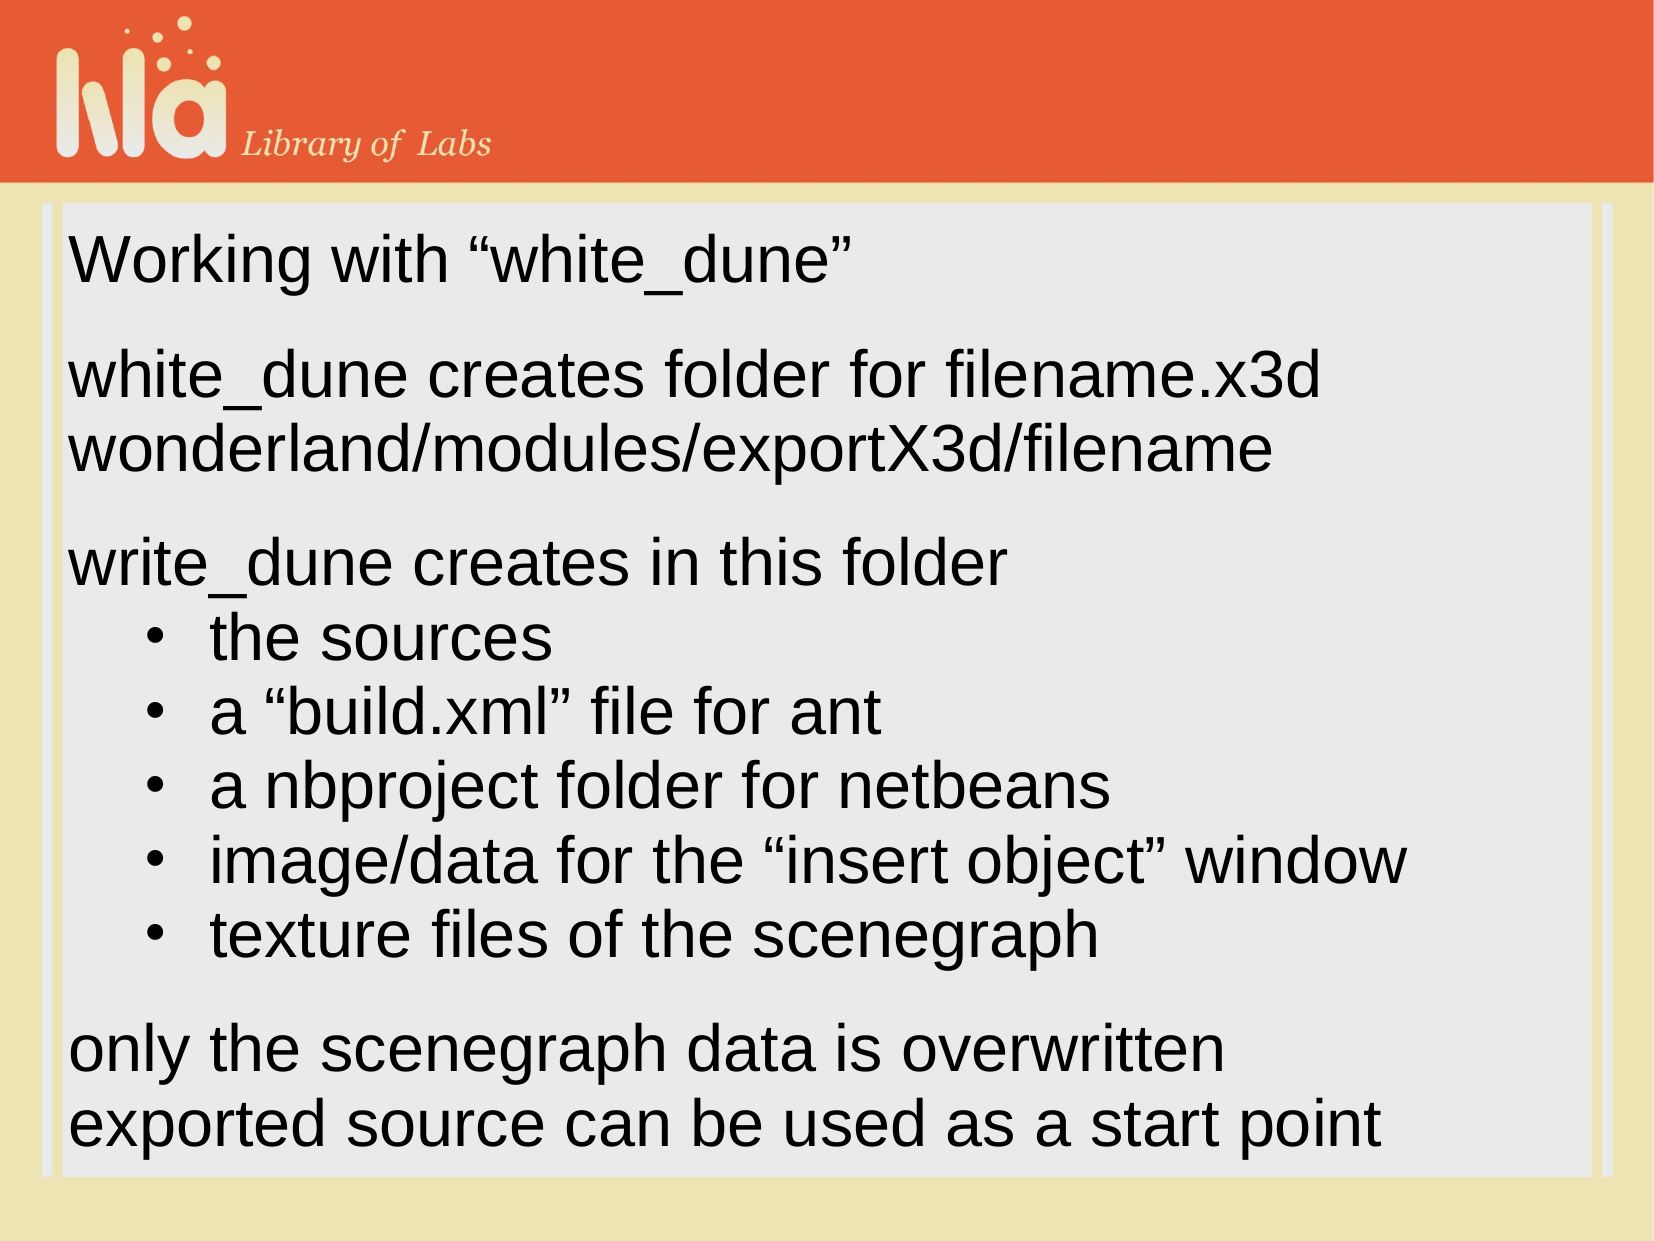

Working with “white_dune”
white_dune creates folder for filename.x3d
wonderland/modules/exportX3d/filename
write_dune creates in this folder
 the sources
 a “build.xml” file for ant
 a nbproject folder for netbeans
 image/data for the “insert object” window
 texture files of the scenegraph
only the scenegraph data is overwritten
exported source can be used as a start point